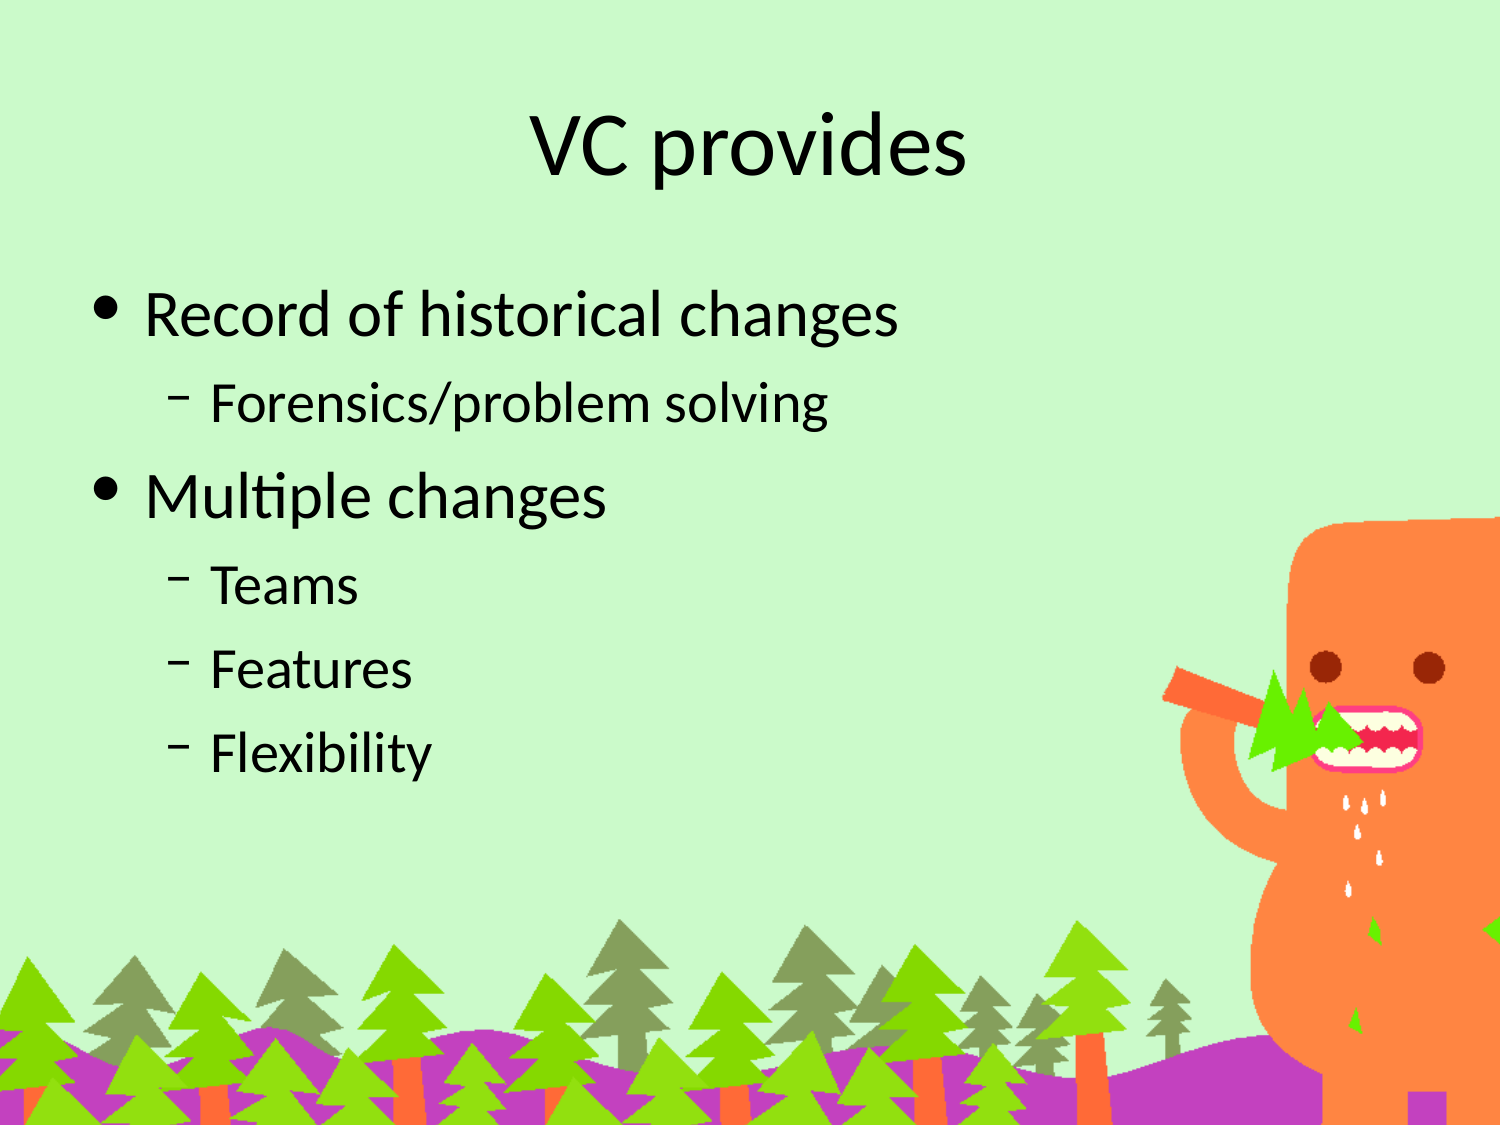

# VC provides
Record of historical changes
Forensics/problem solving
Multiple changes
Teams
Features
Flexibility